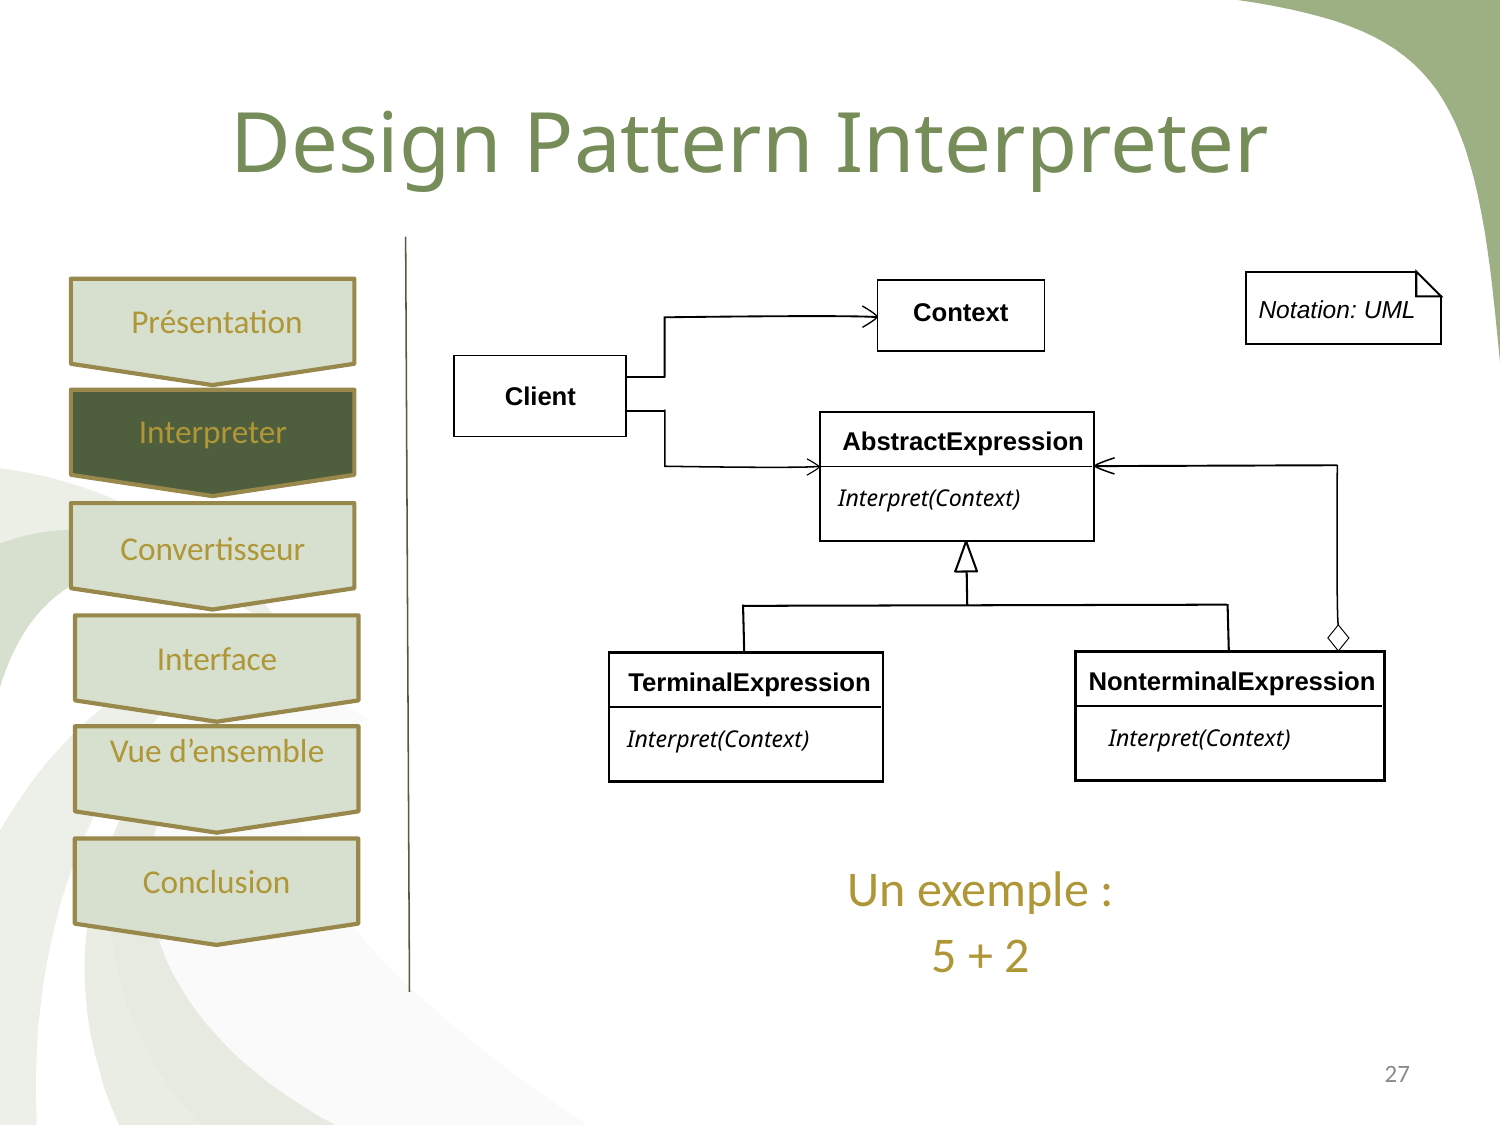

# Design Pattern Interpreter
Présentation
Interpreter
Convertisseur
Interface
Vue d’ensemble
Un exemple :
5 + 2
Conclusion
27